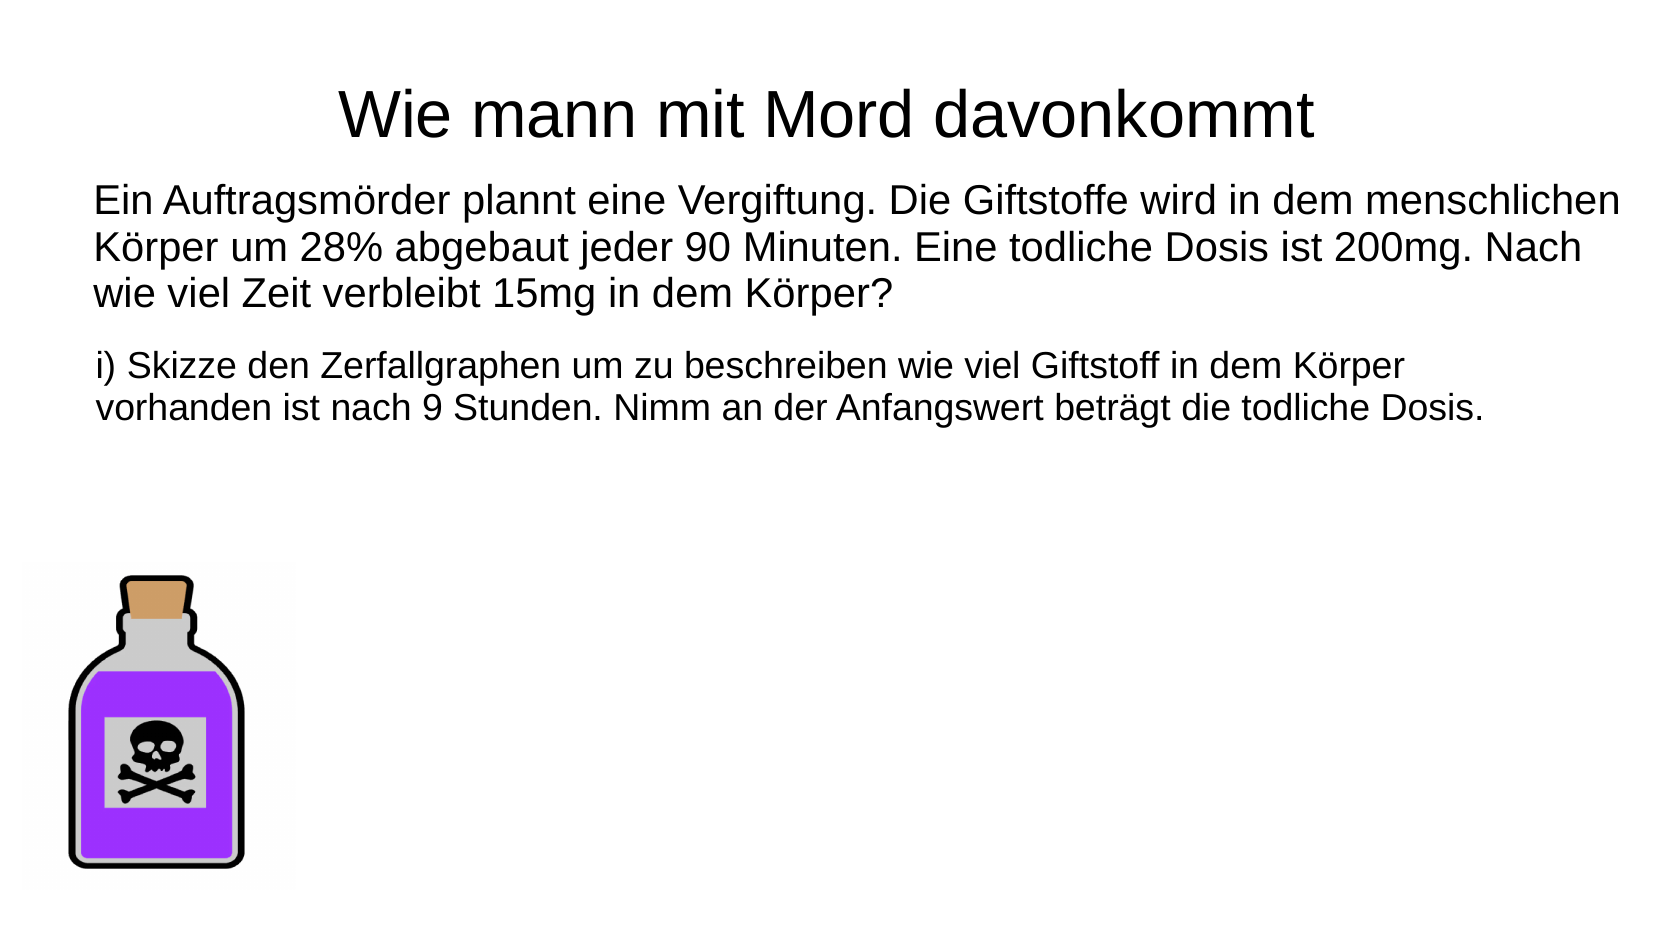

# Wie mann mit Mord davonkommt
Ein Auftragsmörder plannt eine Vergiftung. Die Giftstoffe wird in dem menschlichen Körper um 28% abgebaut jeder 90 Minuten. Eine todliche Dosis ist 200mg. Nach wie viel Zeit verbleibt 15mg in dem Körper?
i) Skizze den Zerfallgraphen um zu beschreiben wie viel Giftstoff in dem Körper vorhanden ist nach 9 Stunden. Nimm an der Anfangswert beträgt die todliche Dosis.